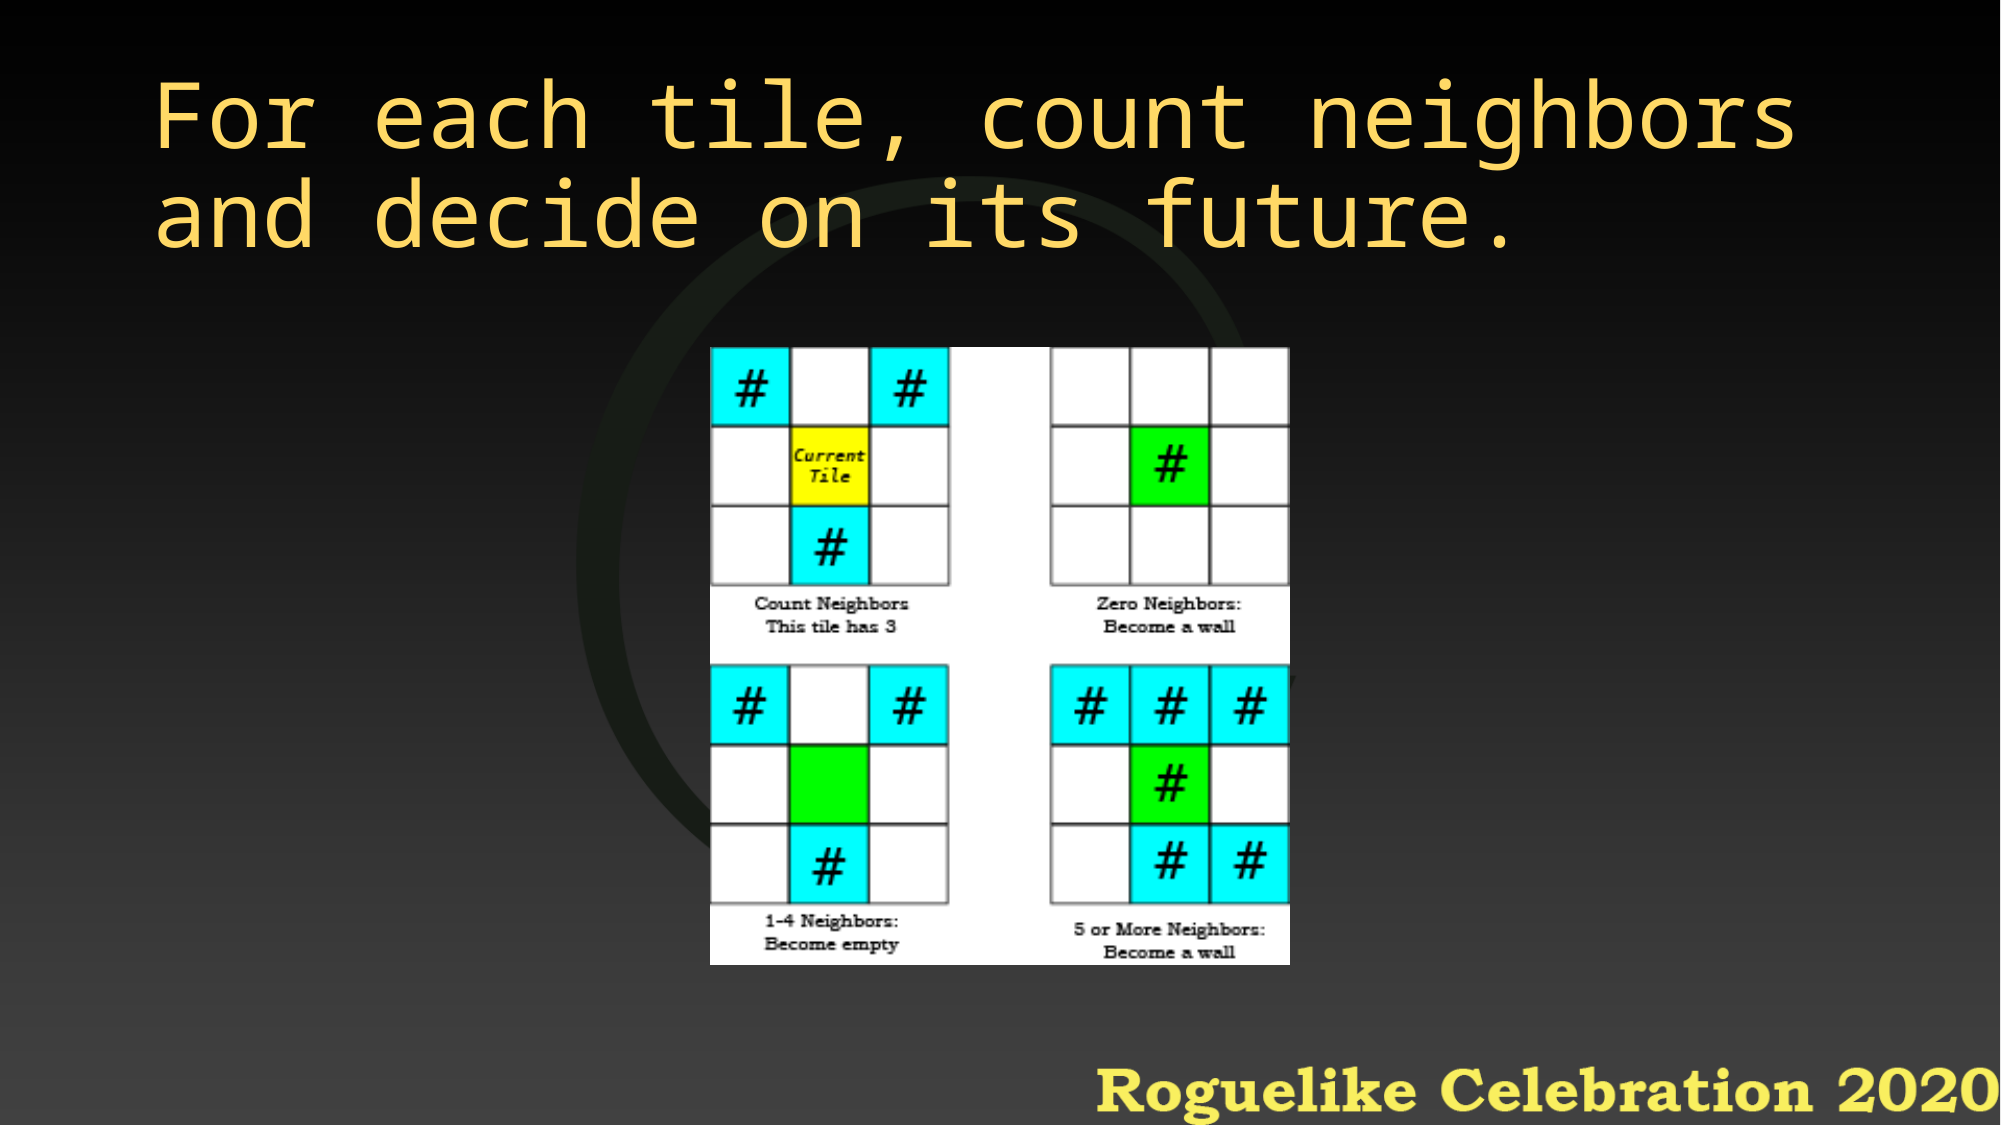

# For each tile, count neighbors and decide on its future.